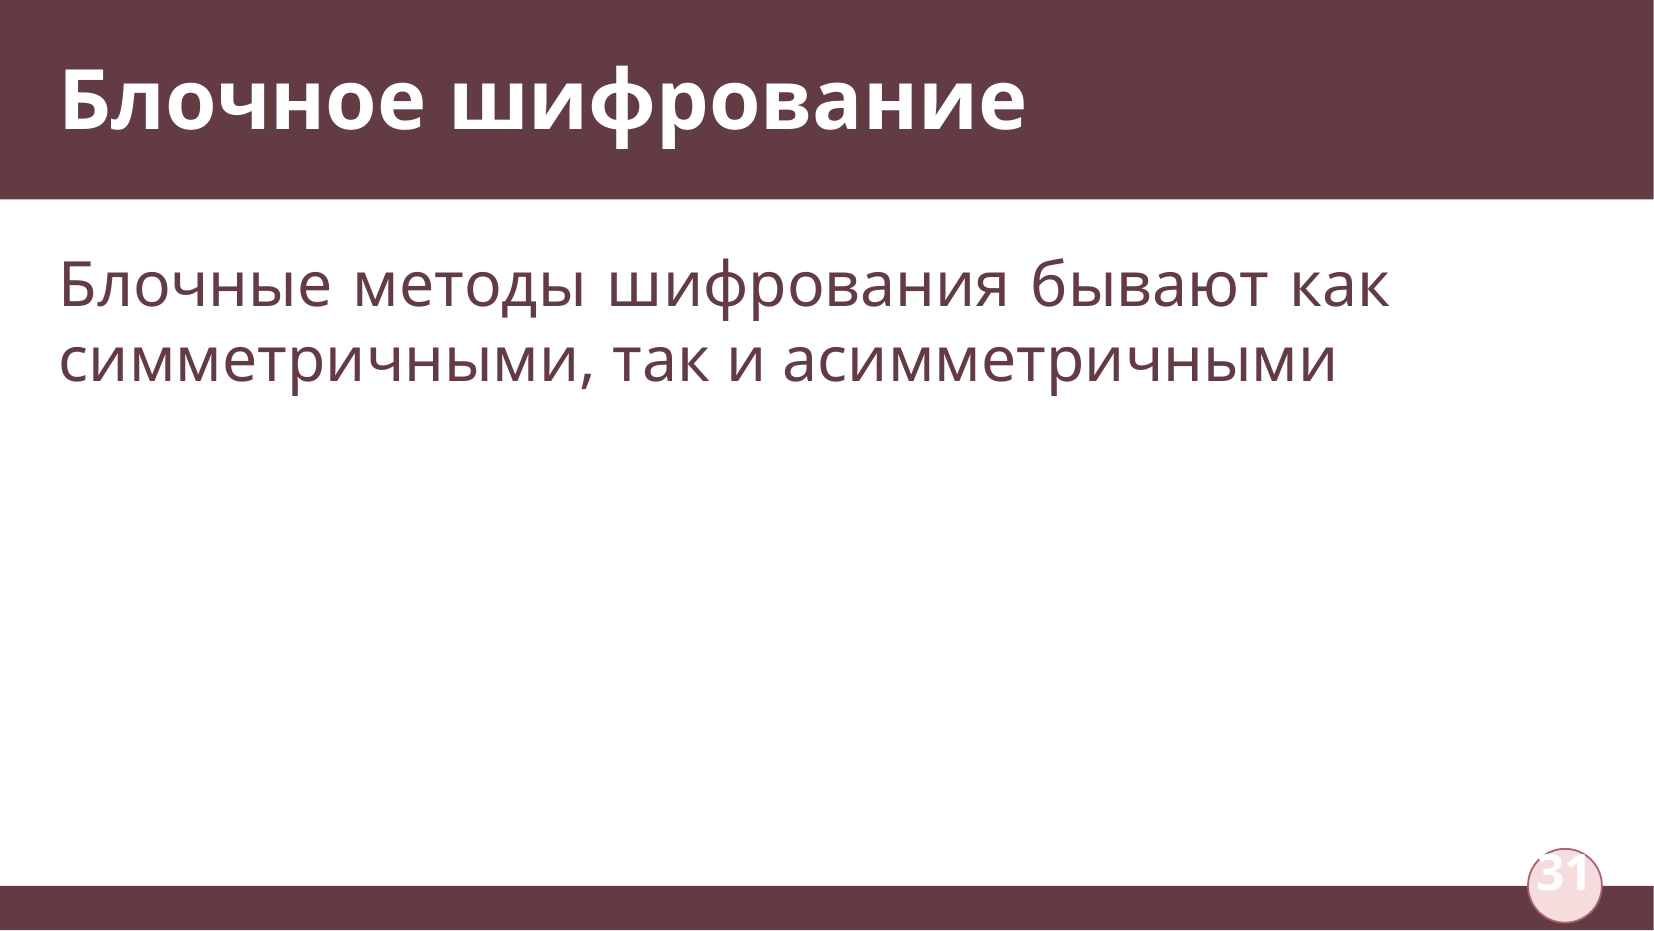

# Блочное шифрование
Блочные методы шифрования бывают как симметричными, так и асимметричными